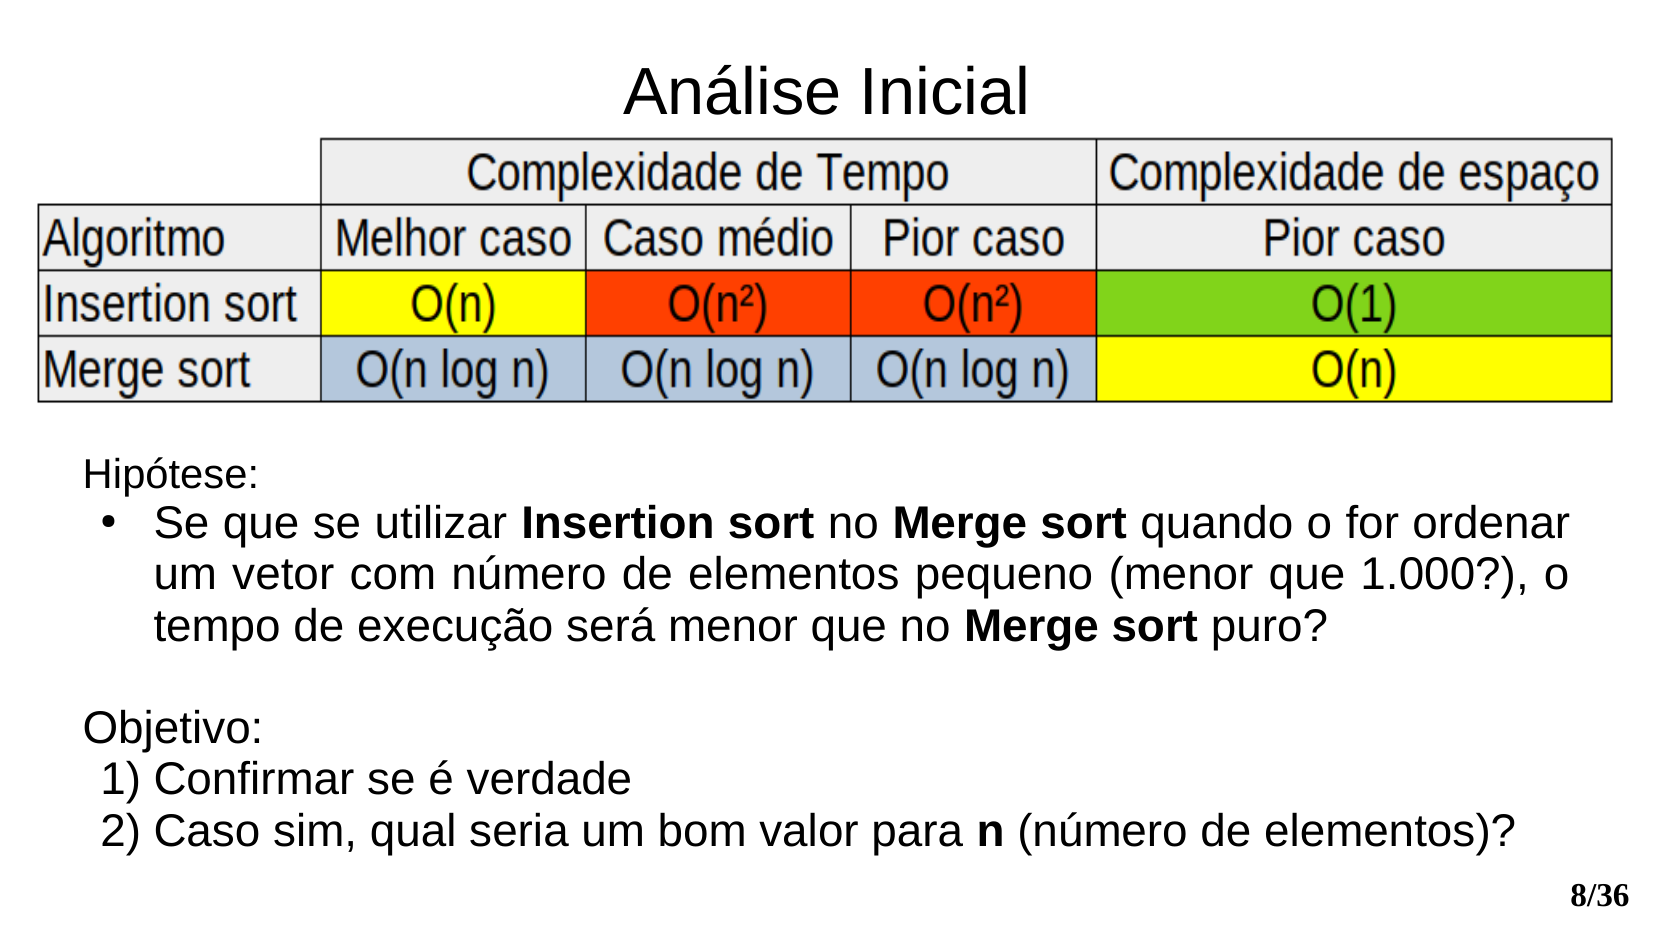

# Análise Inicial
Hipótese:
Se que se utilizar Insertion sort no Merge sort quando o for ordenar um vetor com número de elementos pequeno (menor que 1.000?), o tempo de execução será menor que no Merge sort puro?
Objetivo:
Confirmar se é verdade
Caso sim, qual seria um bom valor para n (número de elementos)?
8